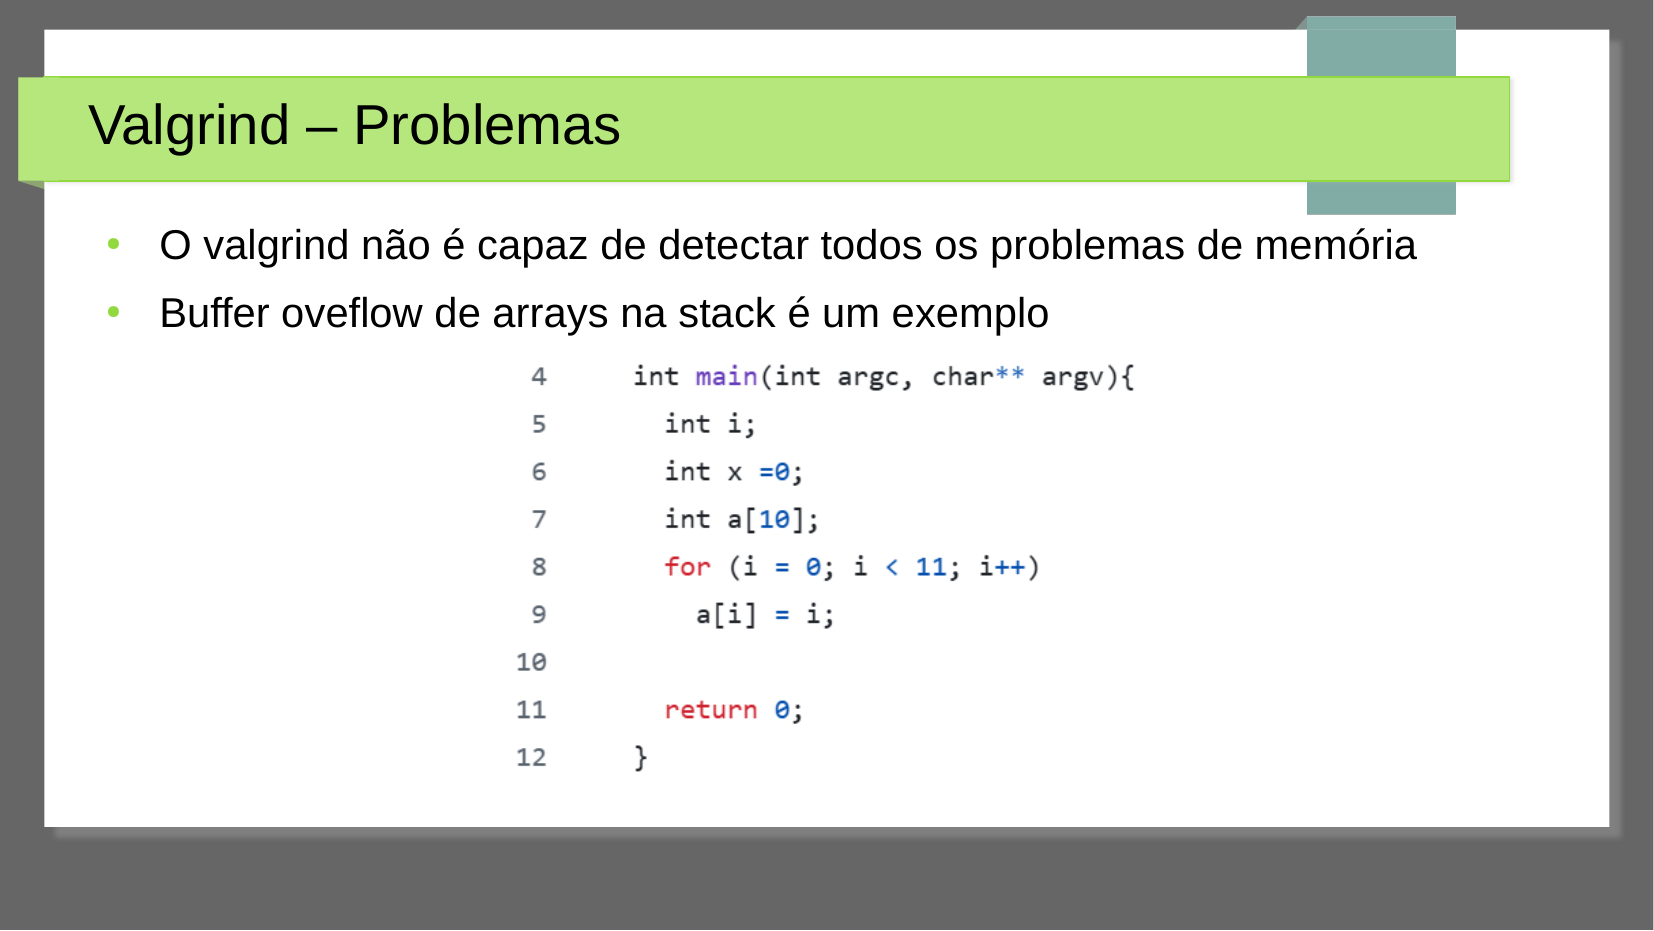

# Valgrind – Problemas
O valgrind não é capaz de detectar todos os problemas de memória
Buffer oveflow de arrays na stack é um exemplo